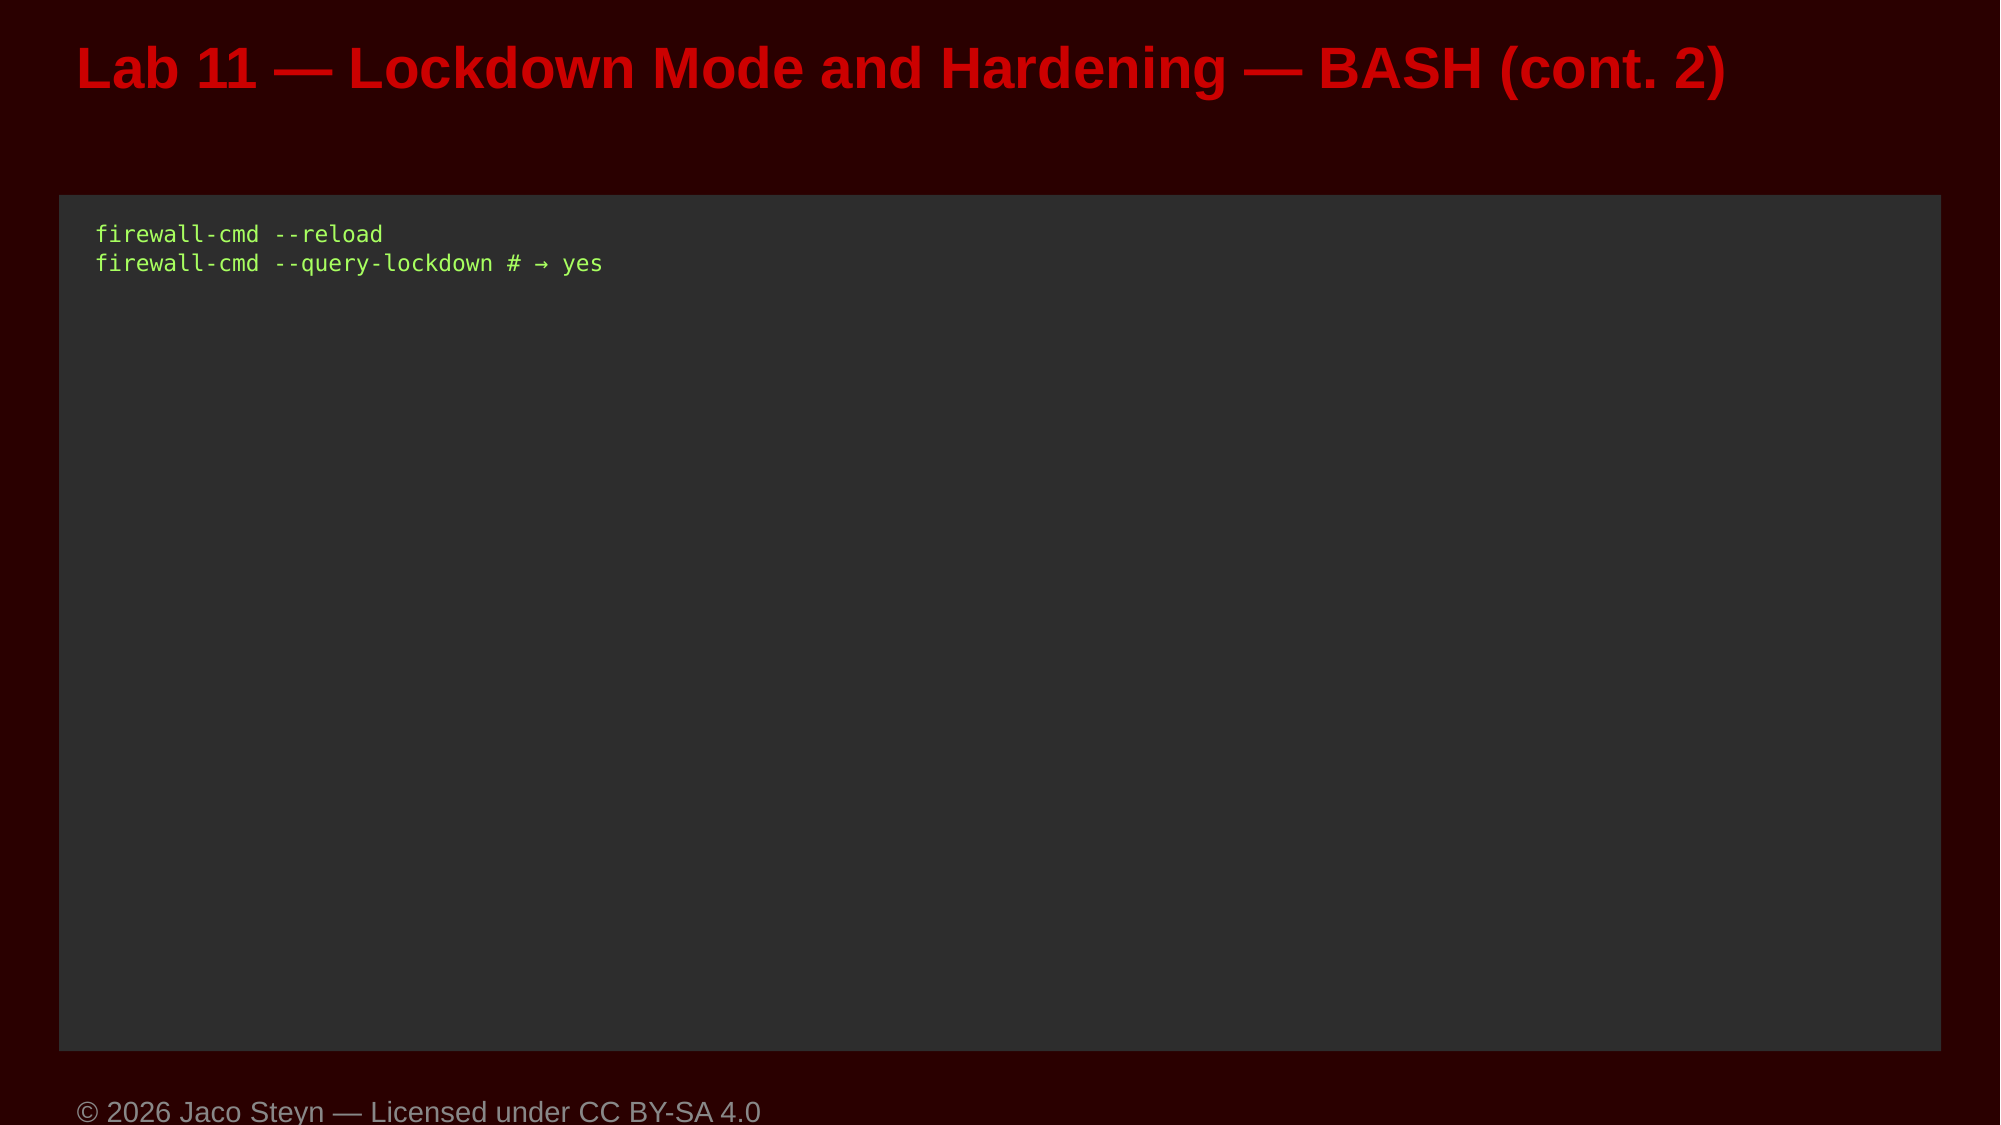

Lab 11 — Lockdown Mode and Hardening — BASH (cont. 2)
firewall-cmd --reload
firewall-cmd --query-lockdown # → yes
© 2026 Jaco Steyn — Licensed under CC BY-SA 4.0